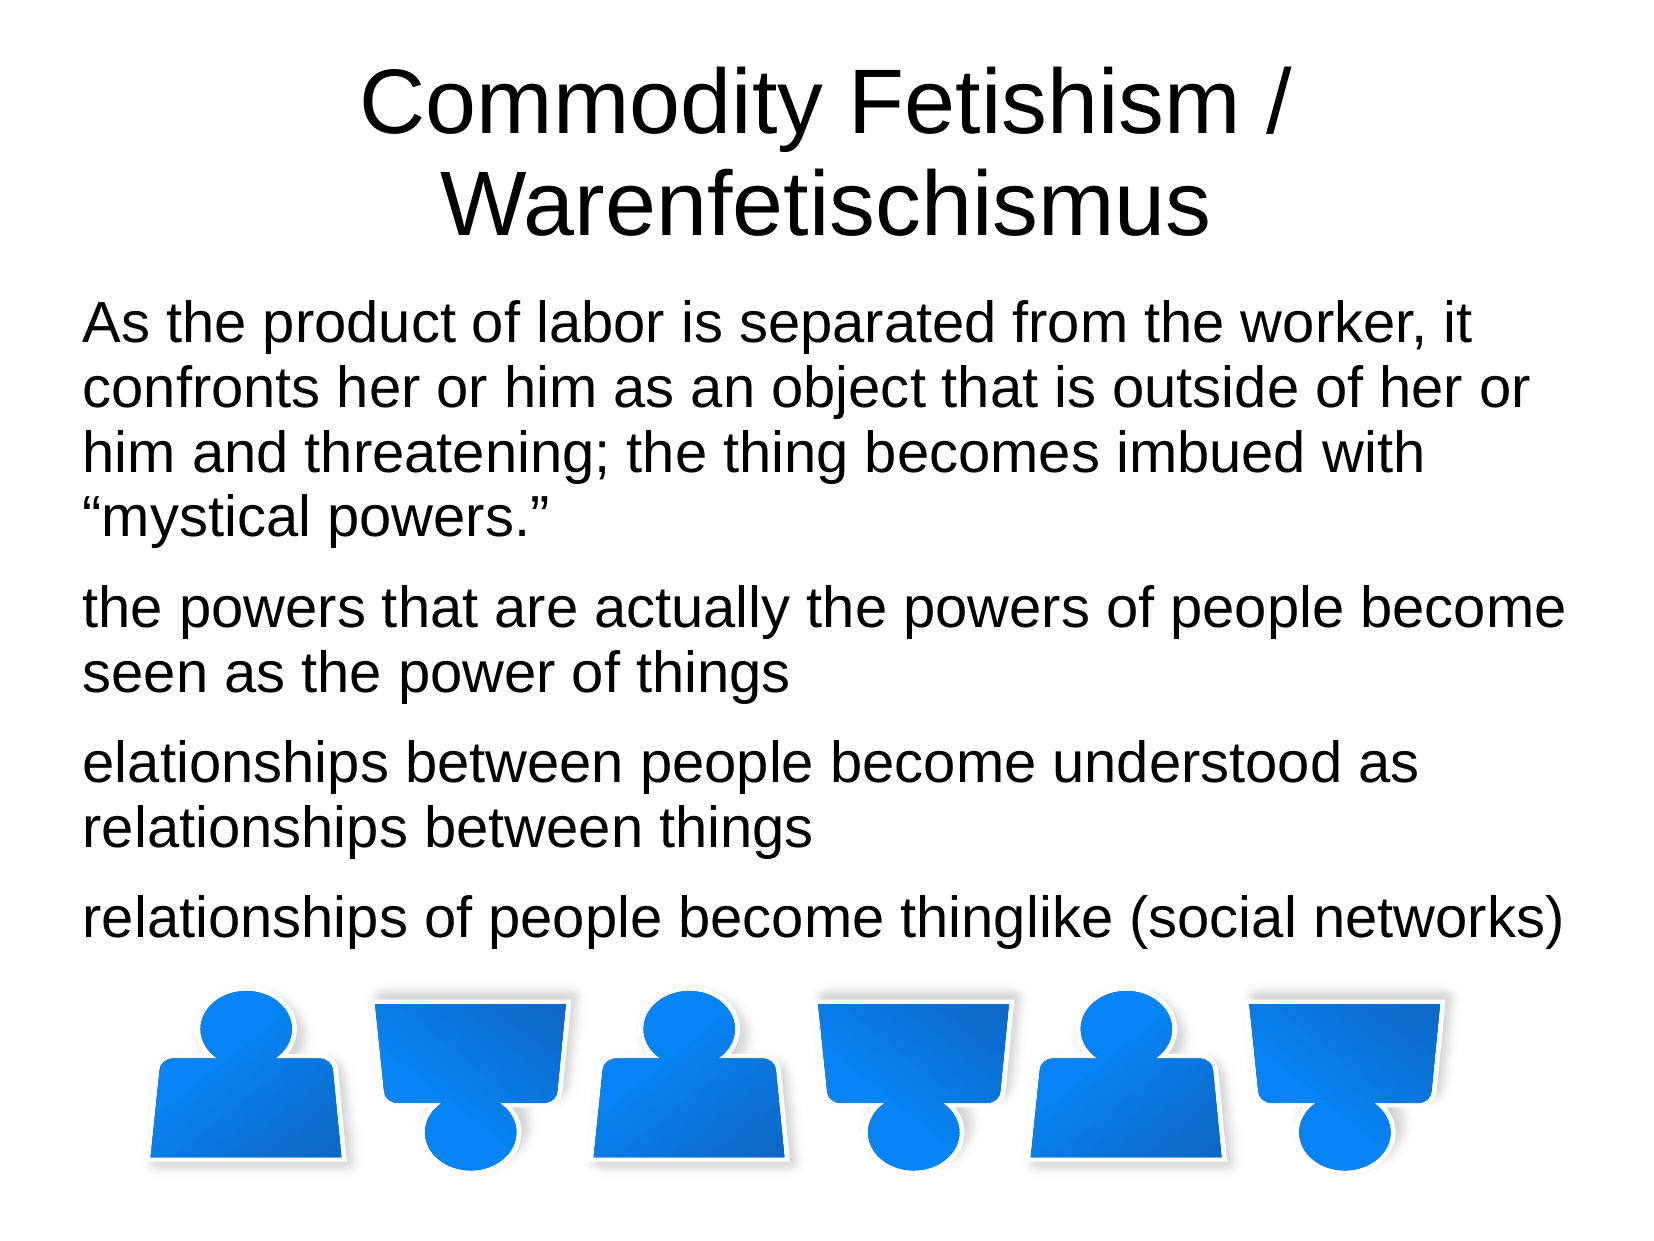

# Commodity Fetishism / Warenfetischismus
As the product of labor is separated from the worker, it confronts her or him as an object that is outside of her or him and threatening; the thing becomes imbued with “mystical powers.”
the powers that are actually the powers of people become seen as the power of things
elationships between people become understood as relationships between things
relationships of people become thinglike (social networks)